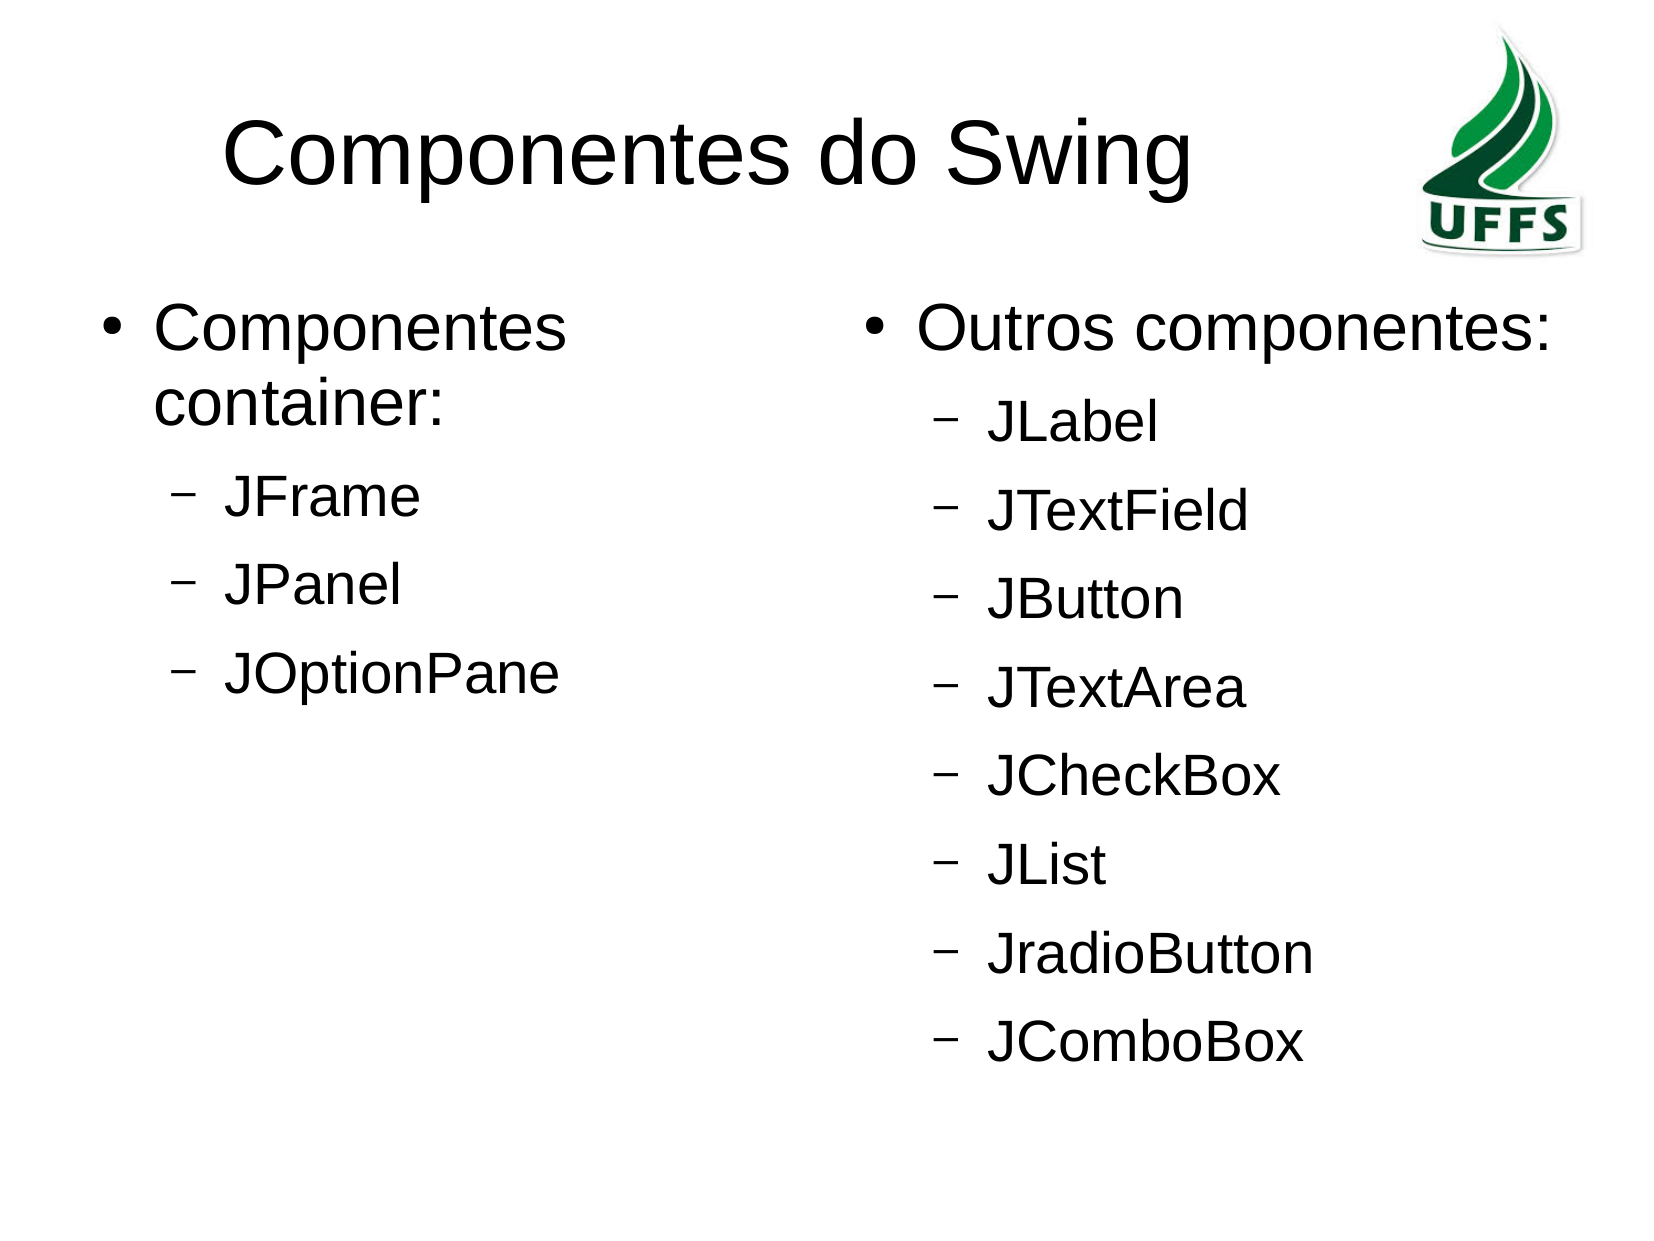

# Componentes do Swing
Componentes container:
JFrame
JPanel
JOptionPane
Outros componentes:
JLabel
JTextField
JButton
JTextArea
JCheckBox
JList
JradioButton
JComboBox